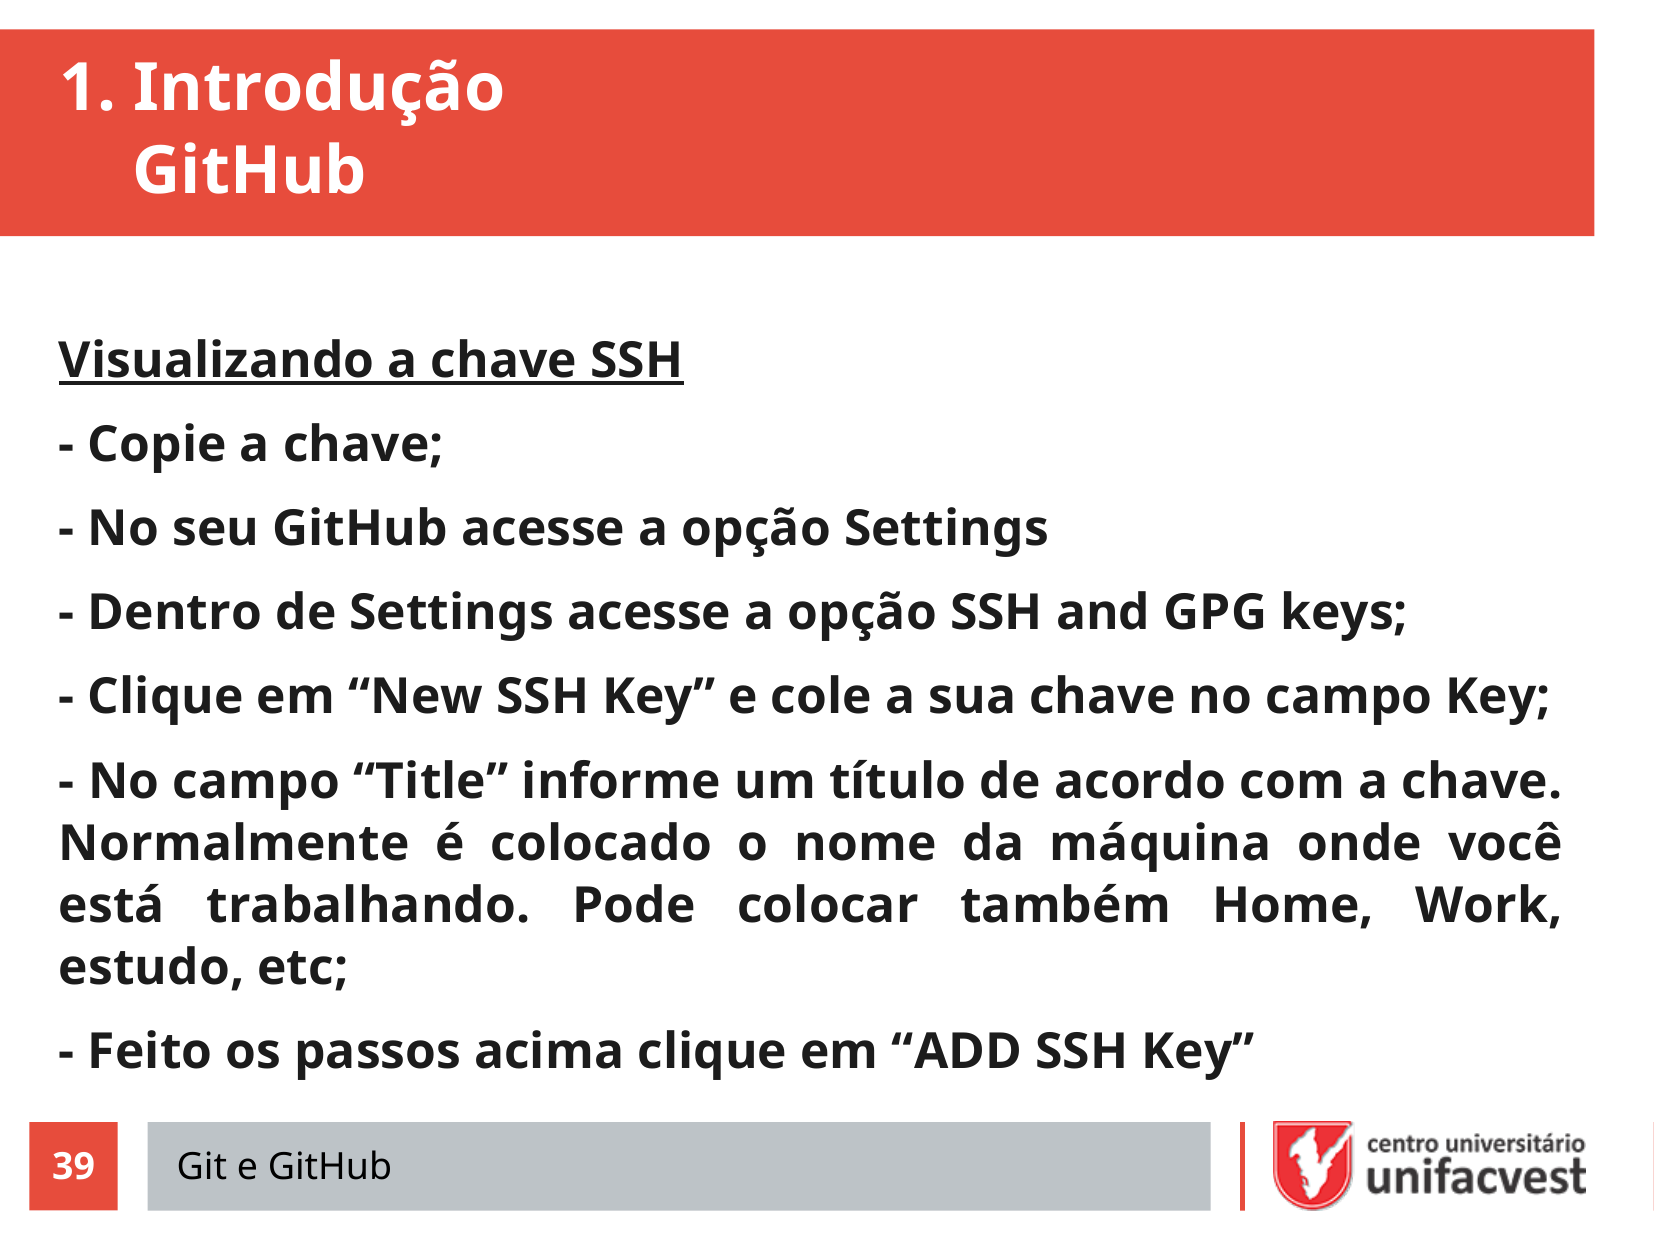

# 1. Introdução GitHub
Visualizando a chave SSH
- Copie a chave;
- No seu GitHub acesse a opção Settings
- Dentro de Settings acesse a opção SSH and GPG keys;
- Clique em “New SSH Key” e cole a sua chave no campo Key;
- No campo “Title” informe um título de acordo com a chave. Normalmente é colocado o nome da máquina onde você está trabalhando. Pode colocar também Home, Work, estudo, etc;
- Feito os passos acima clique em “ADD SSH Key”
39
Git e GitHub